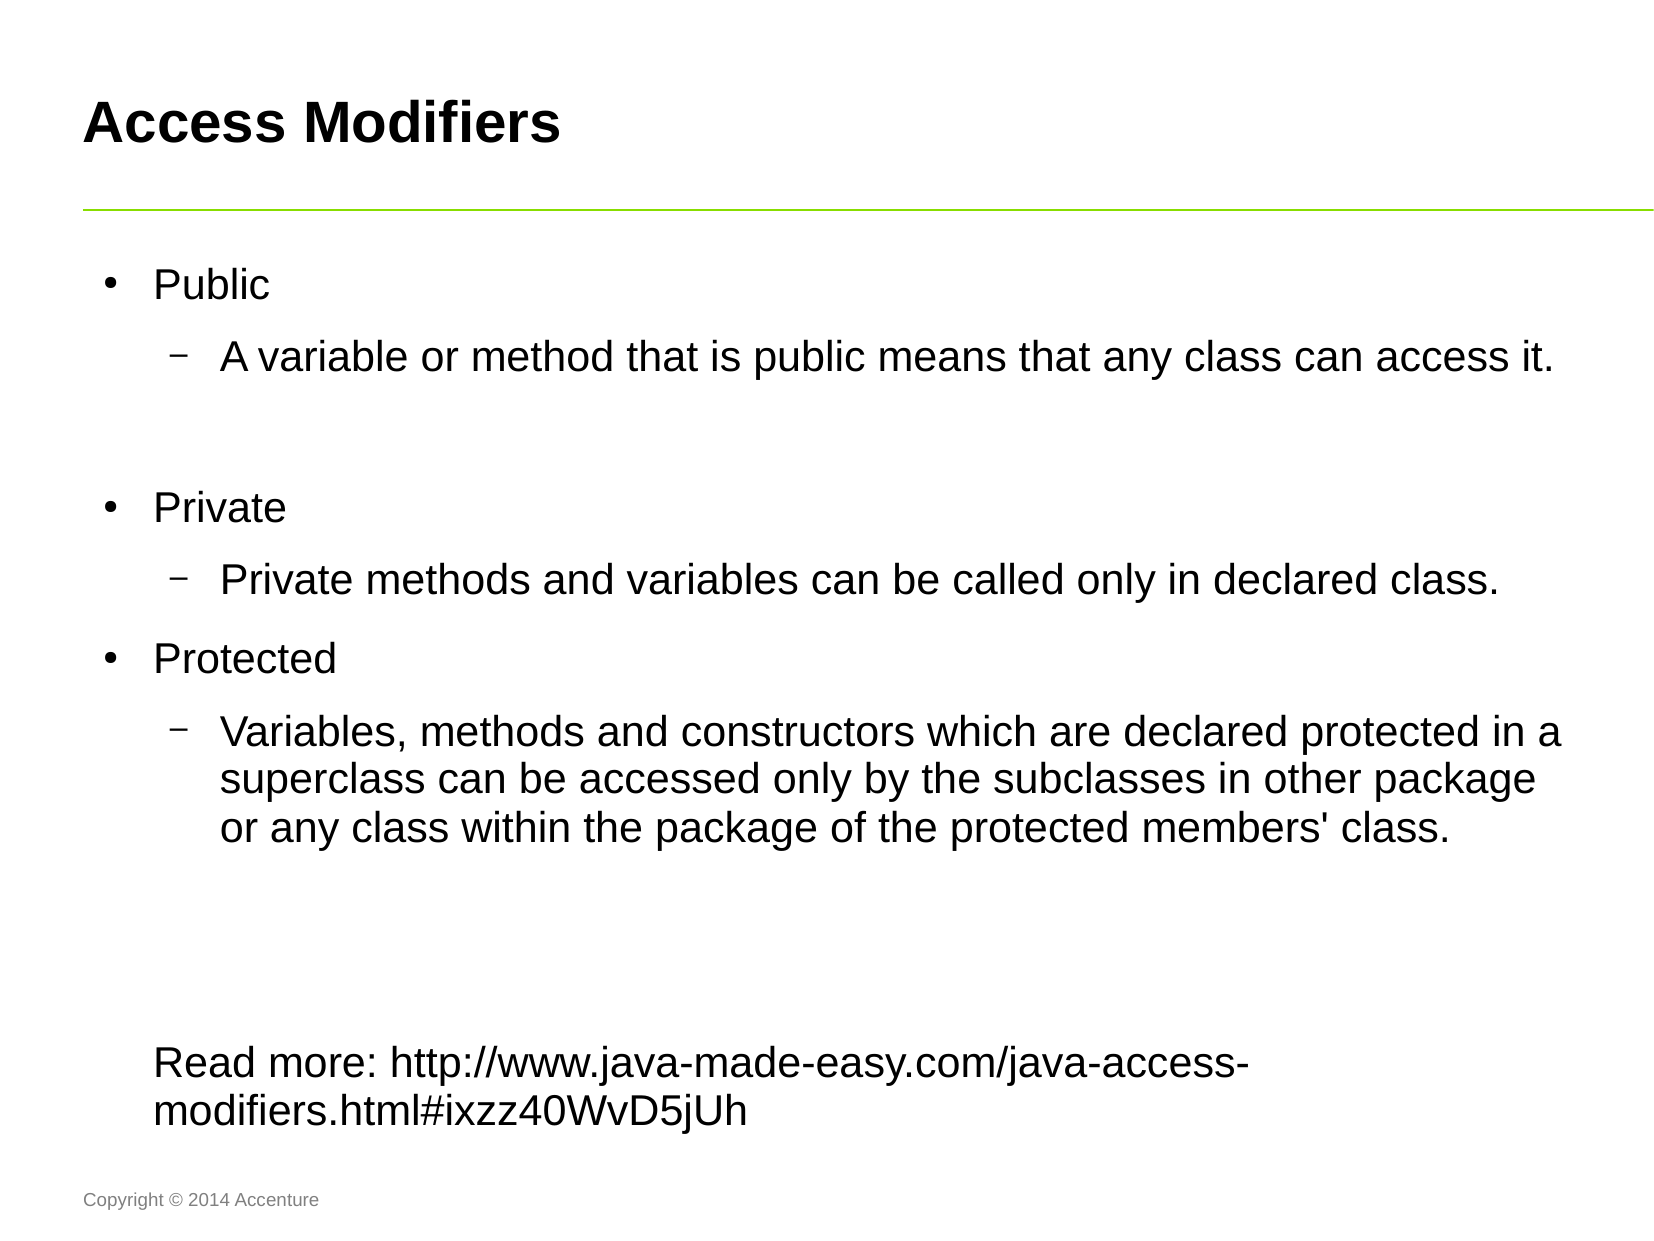

# Access Modifiers
Public
A variable or method that is public means that any class can access it.
Private
Private methods and variables can be called only in declared class.
Protected
Variables, methods and constructors which are declared protected in a superclass can be accessed only by the subclasses in other package or any class within the package of the protected members' class.
Read more: http://www.java-made-easy.com/java-access-modifiers.html#ixzz40WvD5jUh